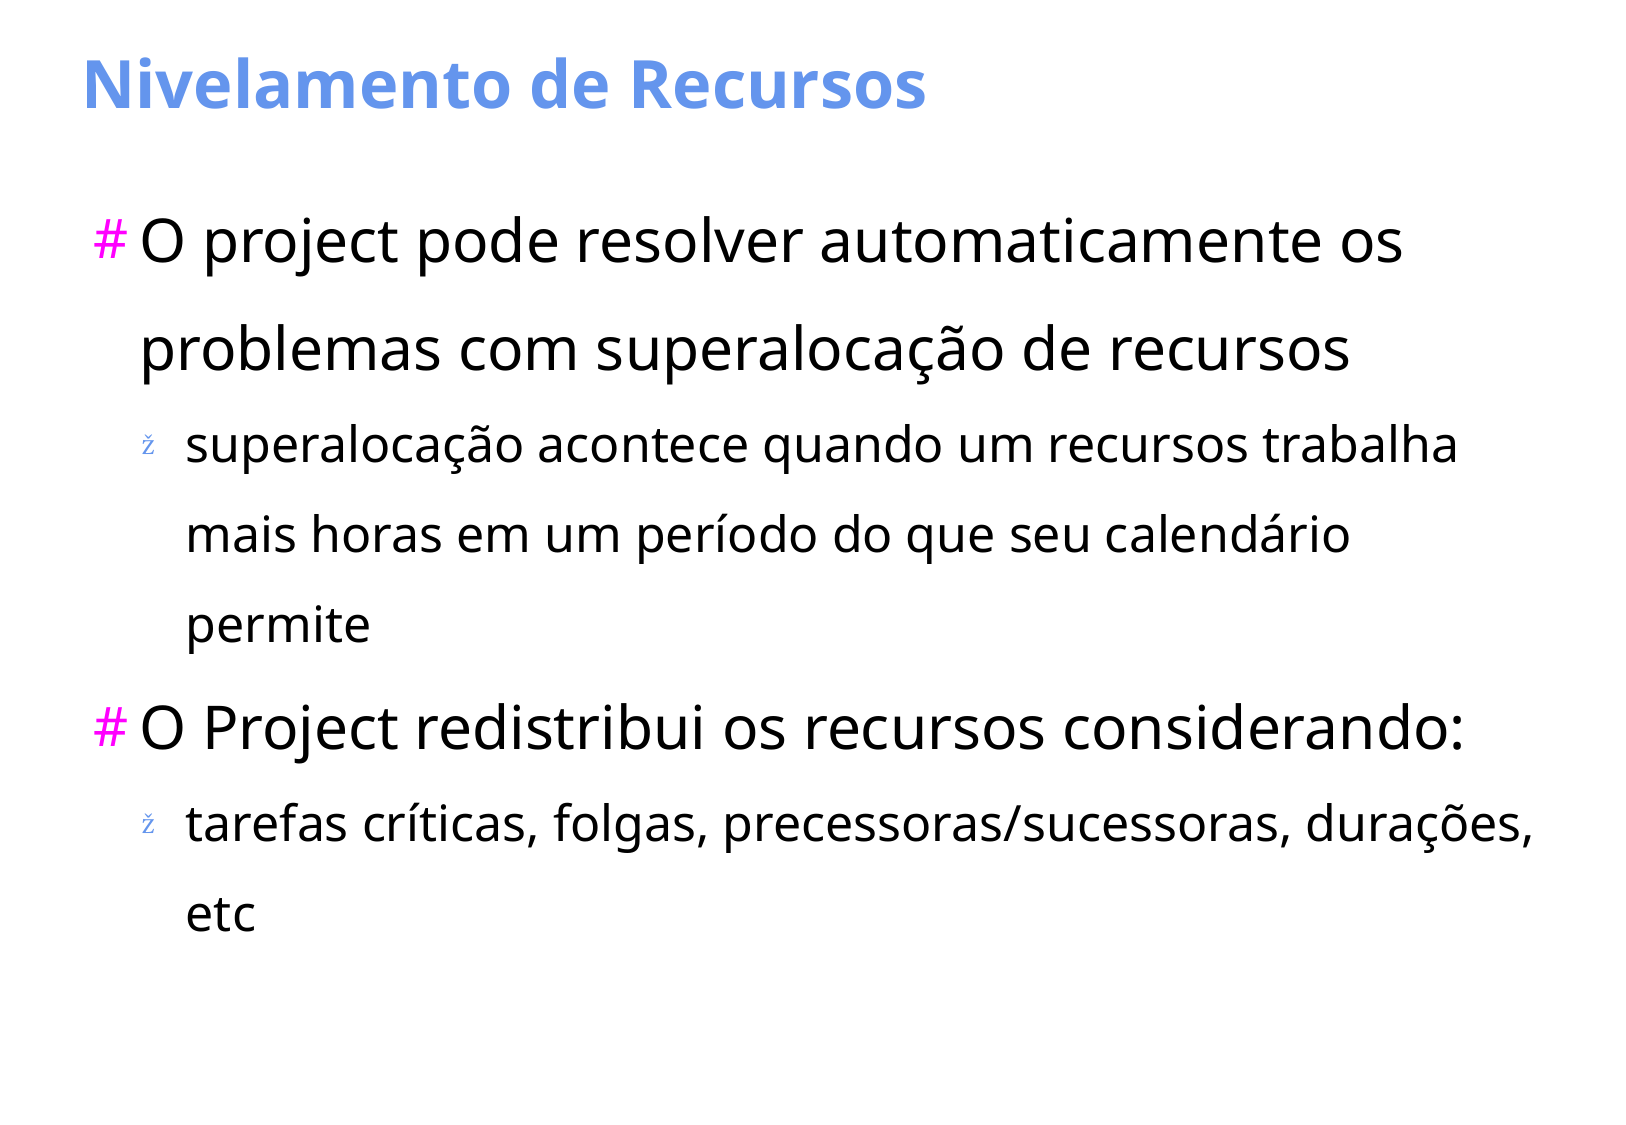

# Nivelamento de Recursos
O project pode resolver automaticamente os problemas com superalocação de recursos
superalocação acontece quando um recursos trabalha mais horas em um período do que seu calendário permite
O Project redistribui os recursos considerando:
tarefas críticas, folgas, precessoras/sucessoras, durações, etc